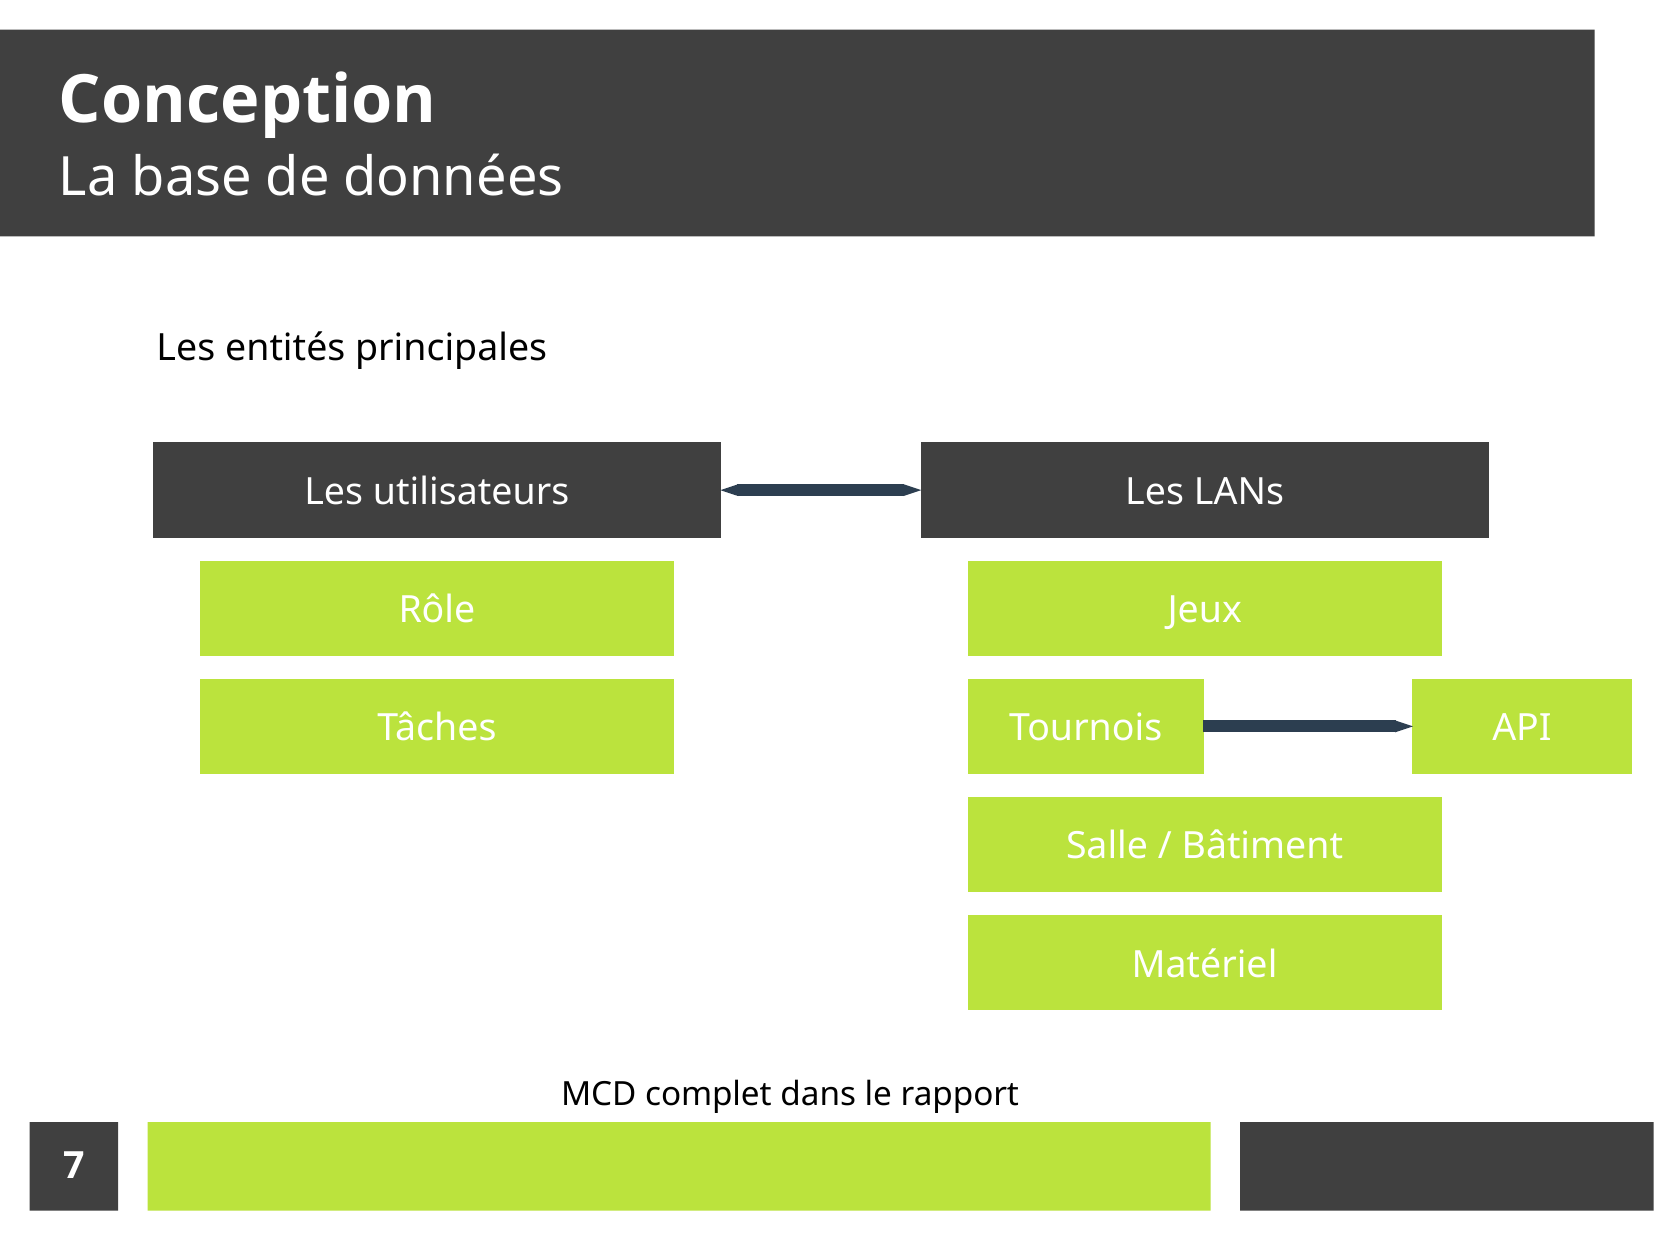

# Conception
La base de données
Les entités principales
Les utilisateurs
Les LANs
Rôle
Jeux
Tâches
Tournois
API
Salle / Bâtiment
Matériel
MCD complet dans le rapport